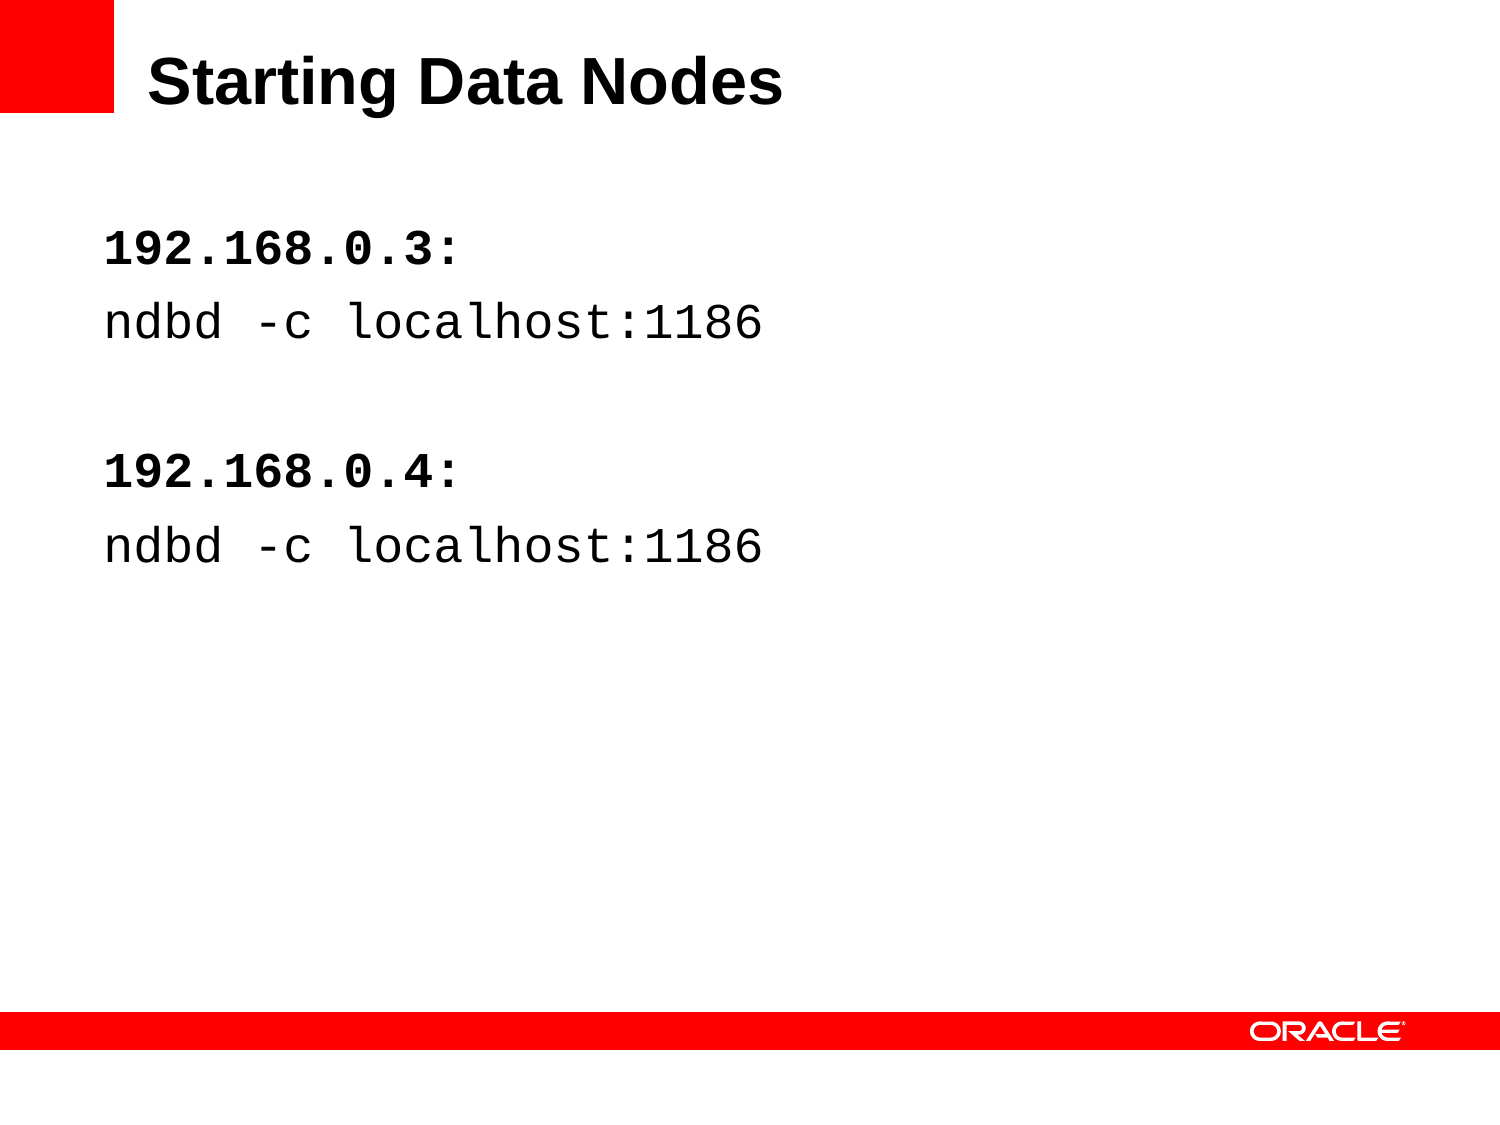

# Starting Data Nodes
192.168.0.3:
ndbd -c localhost:1186
192.168.0.4:
ndbd -c localhost:1186